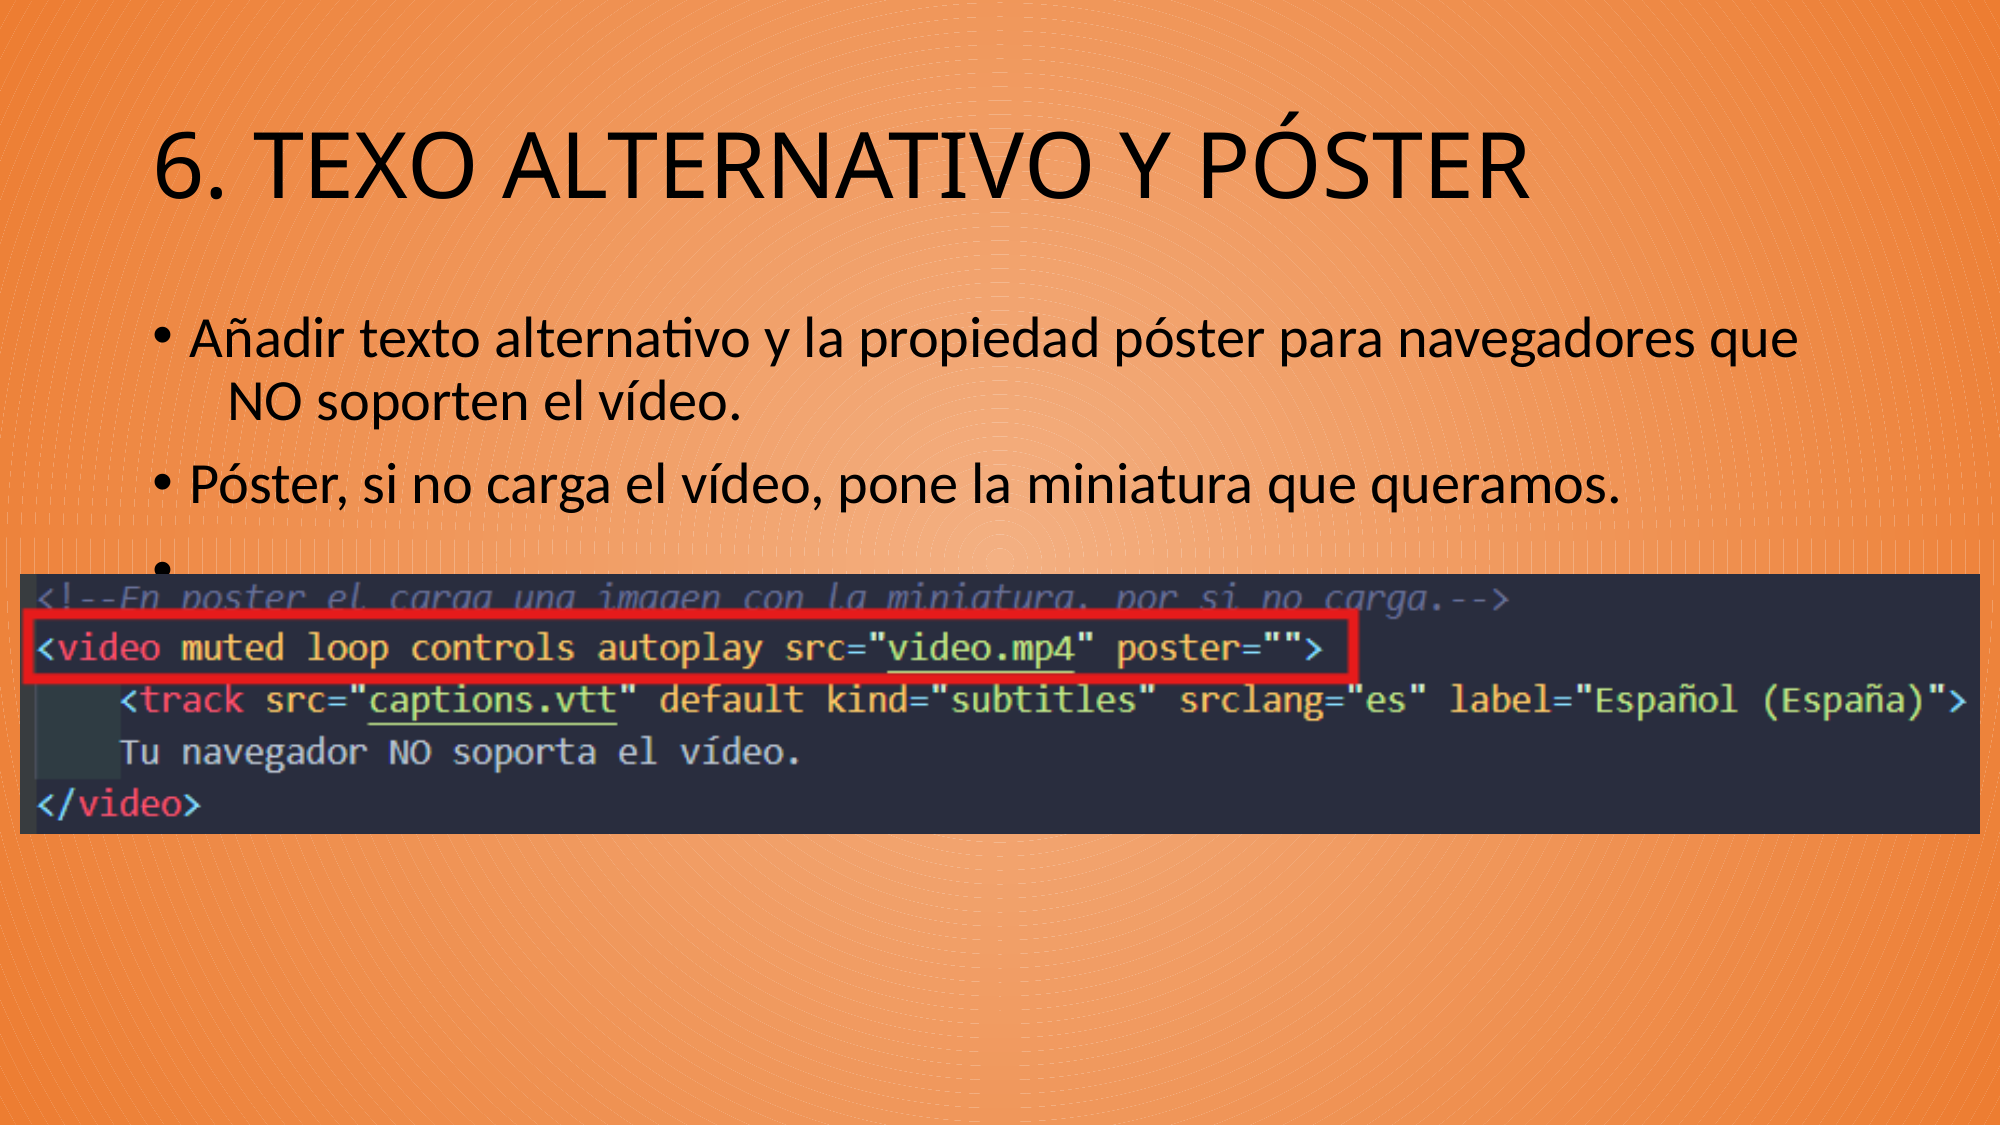

# 6. TEXO ALTERNATIVO Y PÓSTER
Añadir texto alternativo y la propiedad póster para navegadores que NO soporten el vídeo.
Póster, si no carga el vídeo, pone la miniatura que queramos.